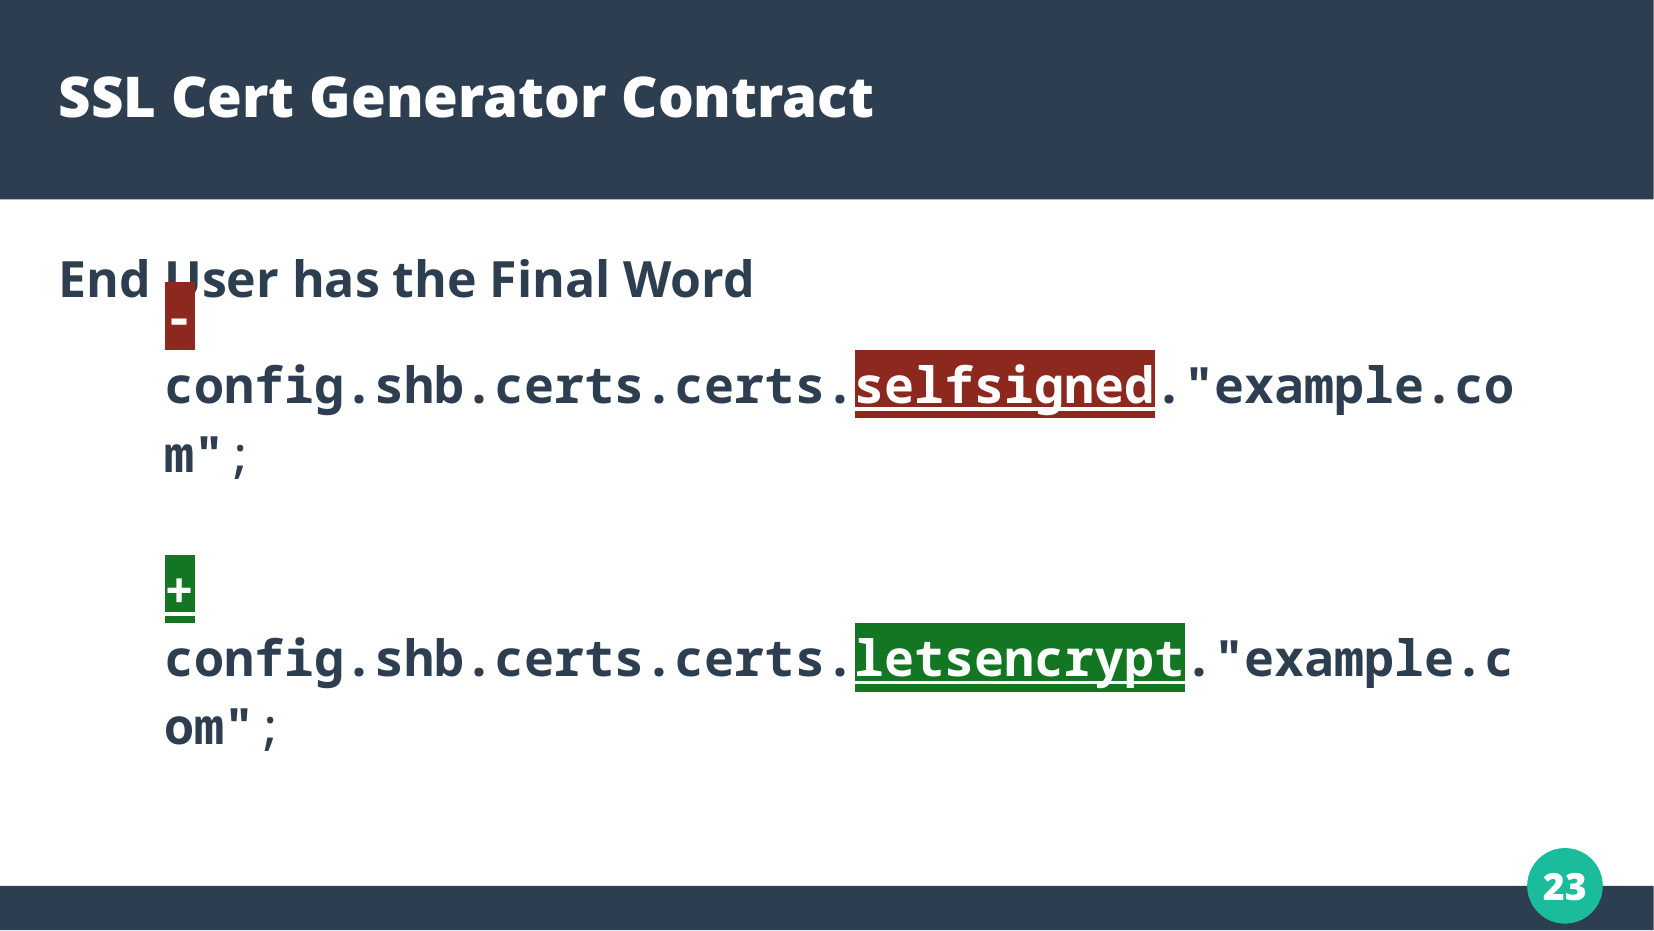

# SSL Cert Generator Contract
- config.shb.certs.certs.selfsigned."example.com";
+ config.shb.certs.certs.letsencrypt."example.com";
End User has the Final Word